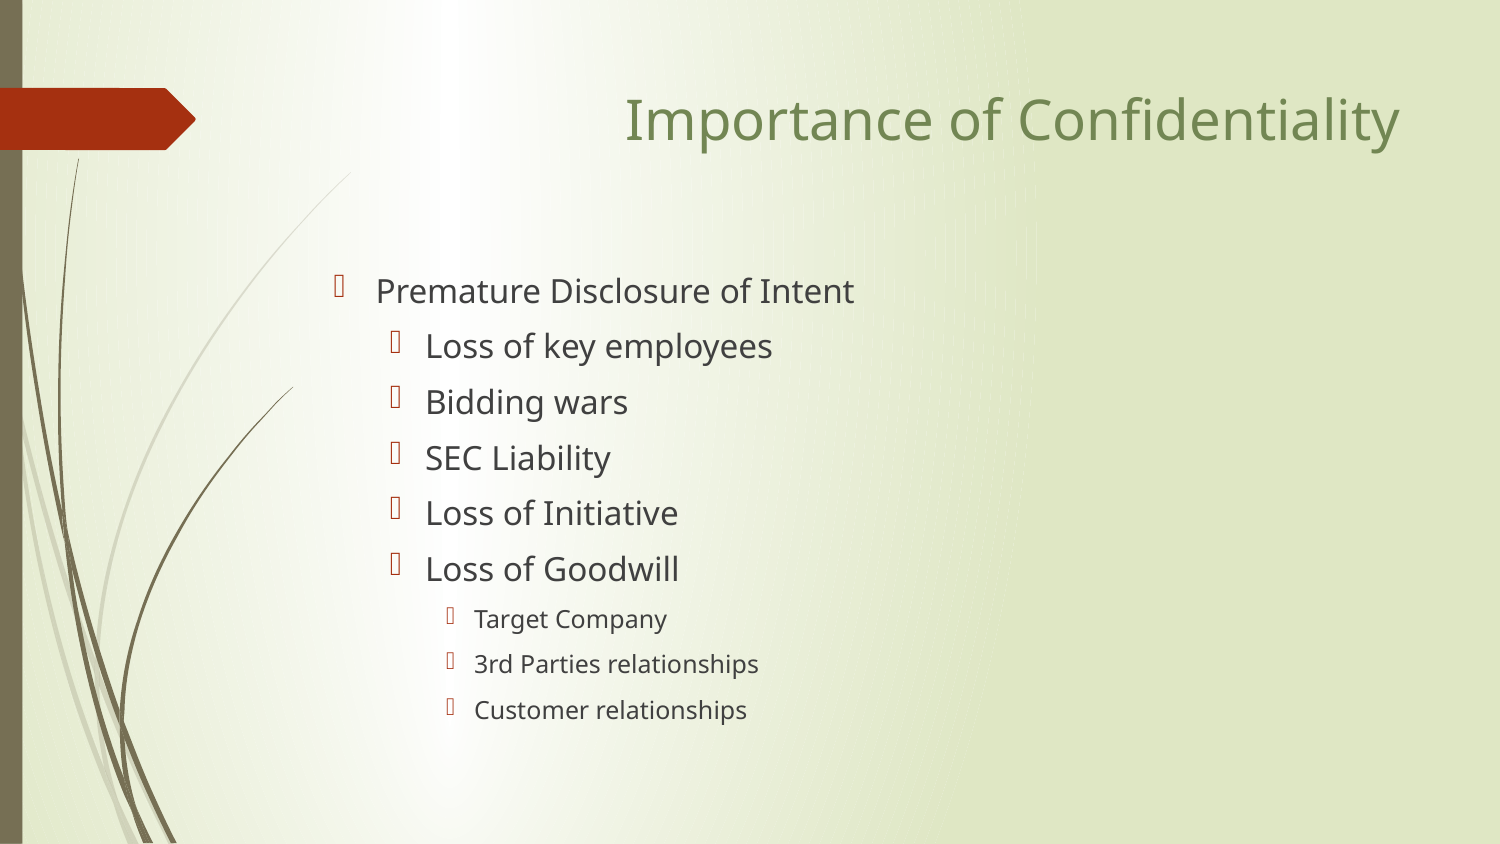

# Importance of Confidentiality
Premature Disclosure of Intent
Loss of key employees
Bidding wars
SEC Liability
Loss of Initiative
Loss of Goodwill
Target Company
3rd Parties relationships
Customer relationships